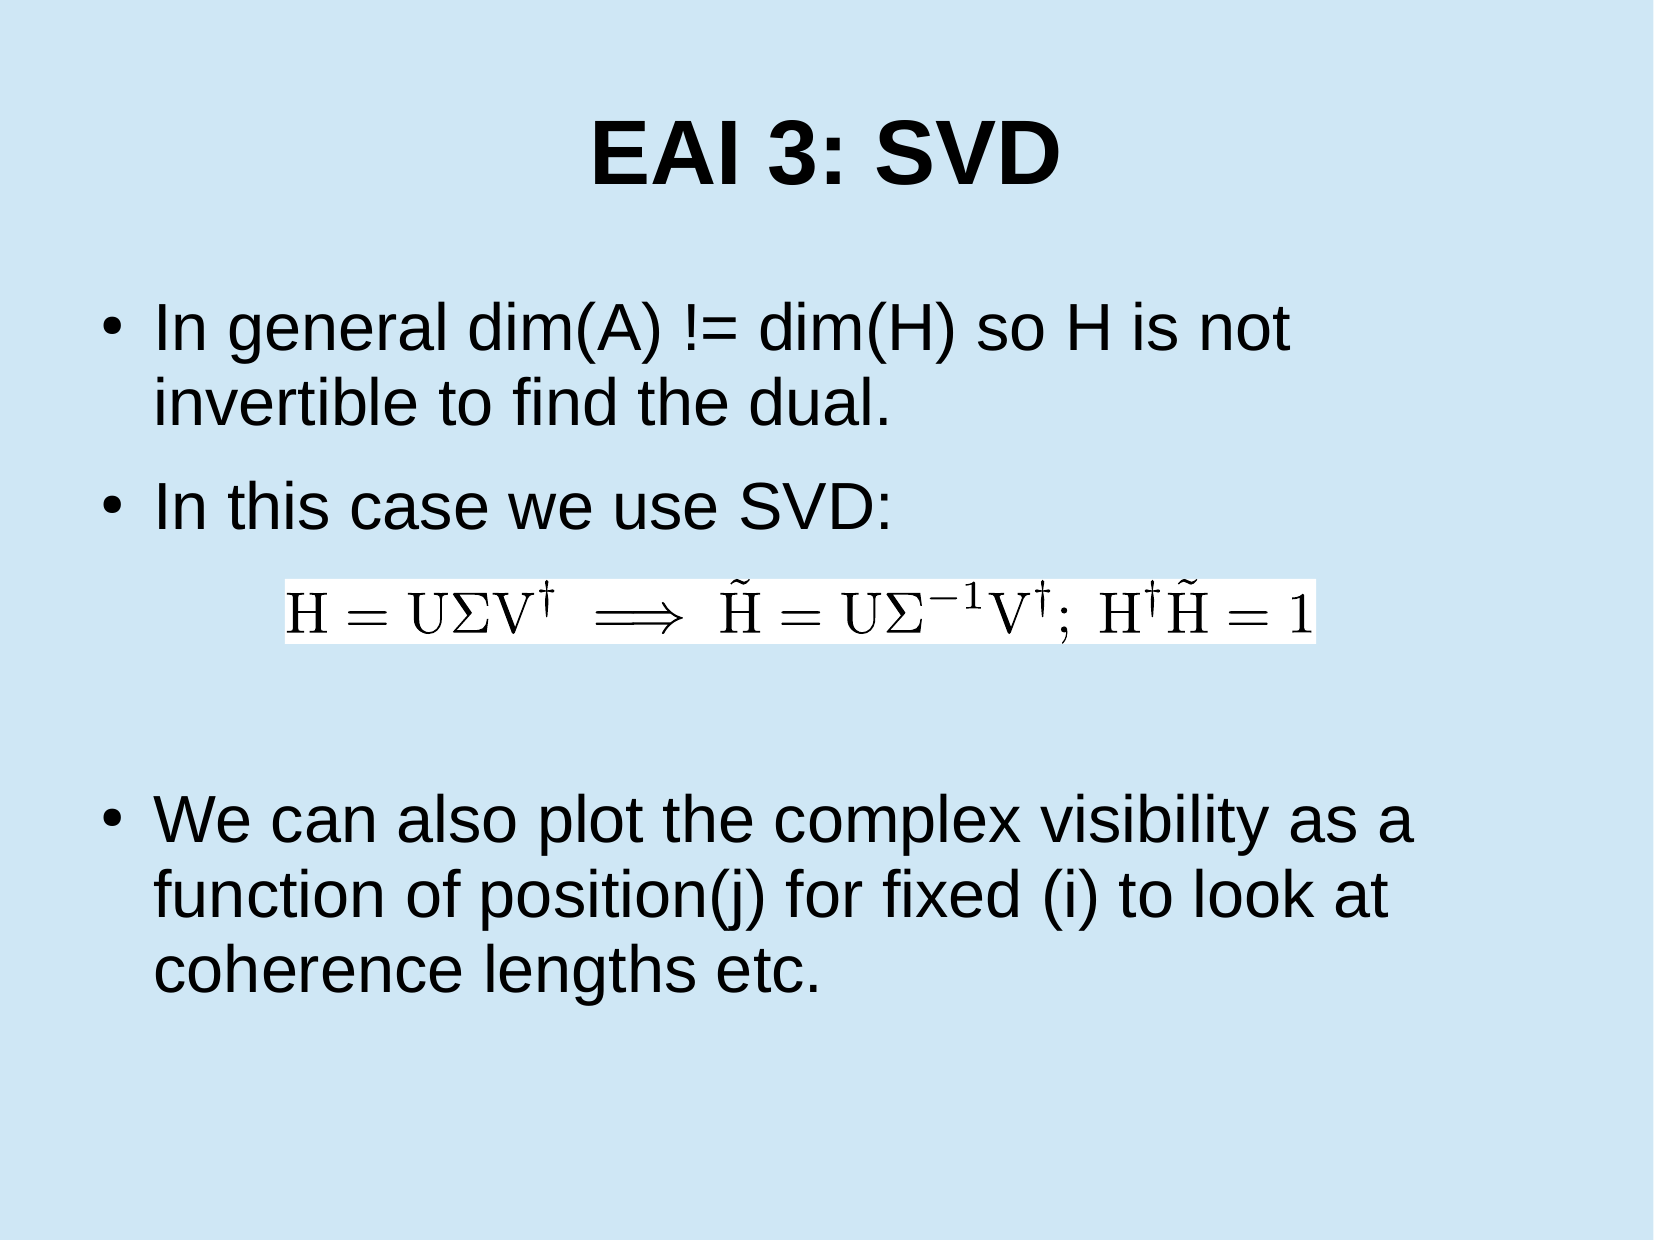

# EAI 3: SVD
In general dim(A) != dim(H) so H is not invertible to find the dual.
In this case we use SVD:
We can also plot the complex visibility as a function of position(j) for fixed (i) to look at coherence lengths etc.